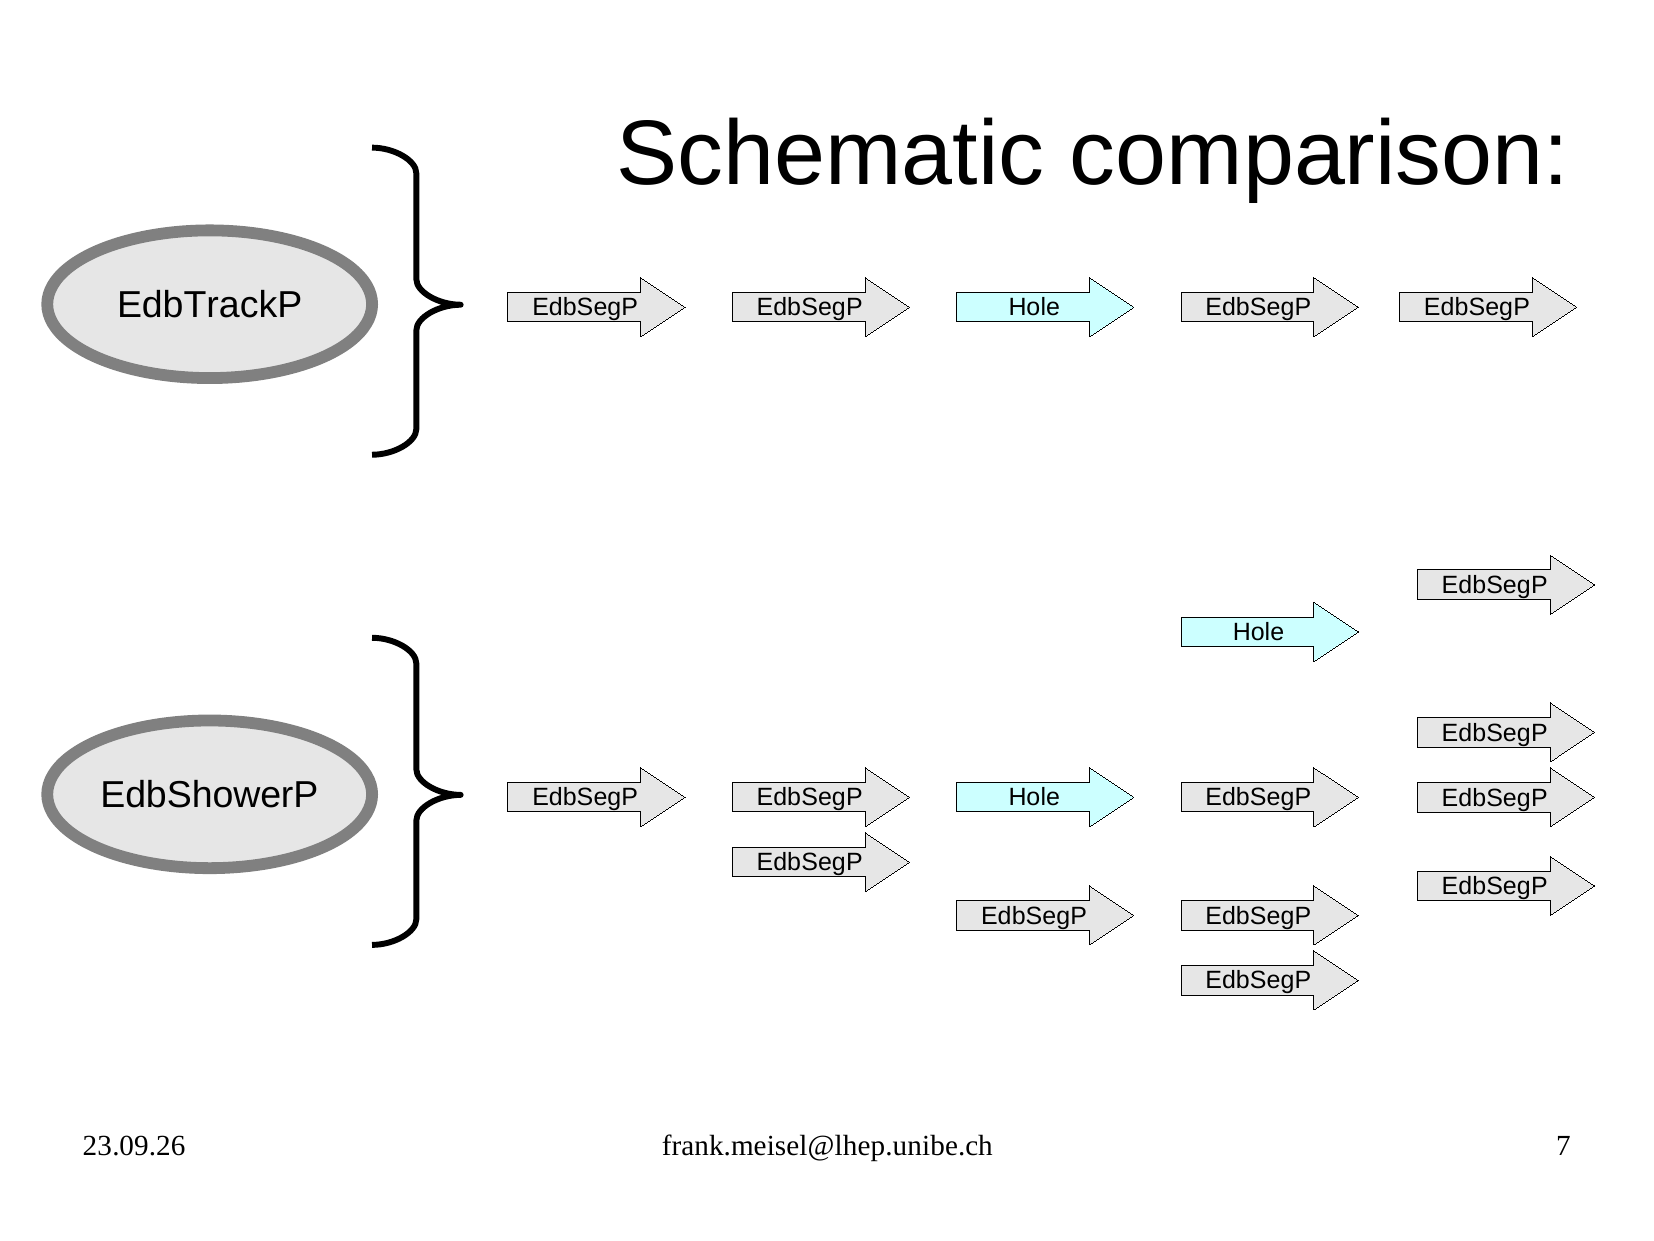

# Schematic comparison:
EdbTrackP
EdbSegP
EdbSegP
Hole
EdbSegP
EdbSegP
EdbSegP
Hole
EdbSegP
EdbShowerP
EdbSegP
EdbSegP
EdbSegP
Hole
EdbSegP
EdbSegP
EdbSegP
EdbSegP
EdbSegP
EdbSegP
EdbSegP
EdbSegP
EdbSegP
frank.meisel@lhep.unibe.ch
7